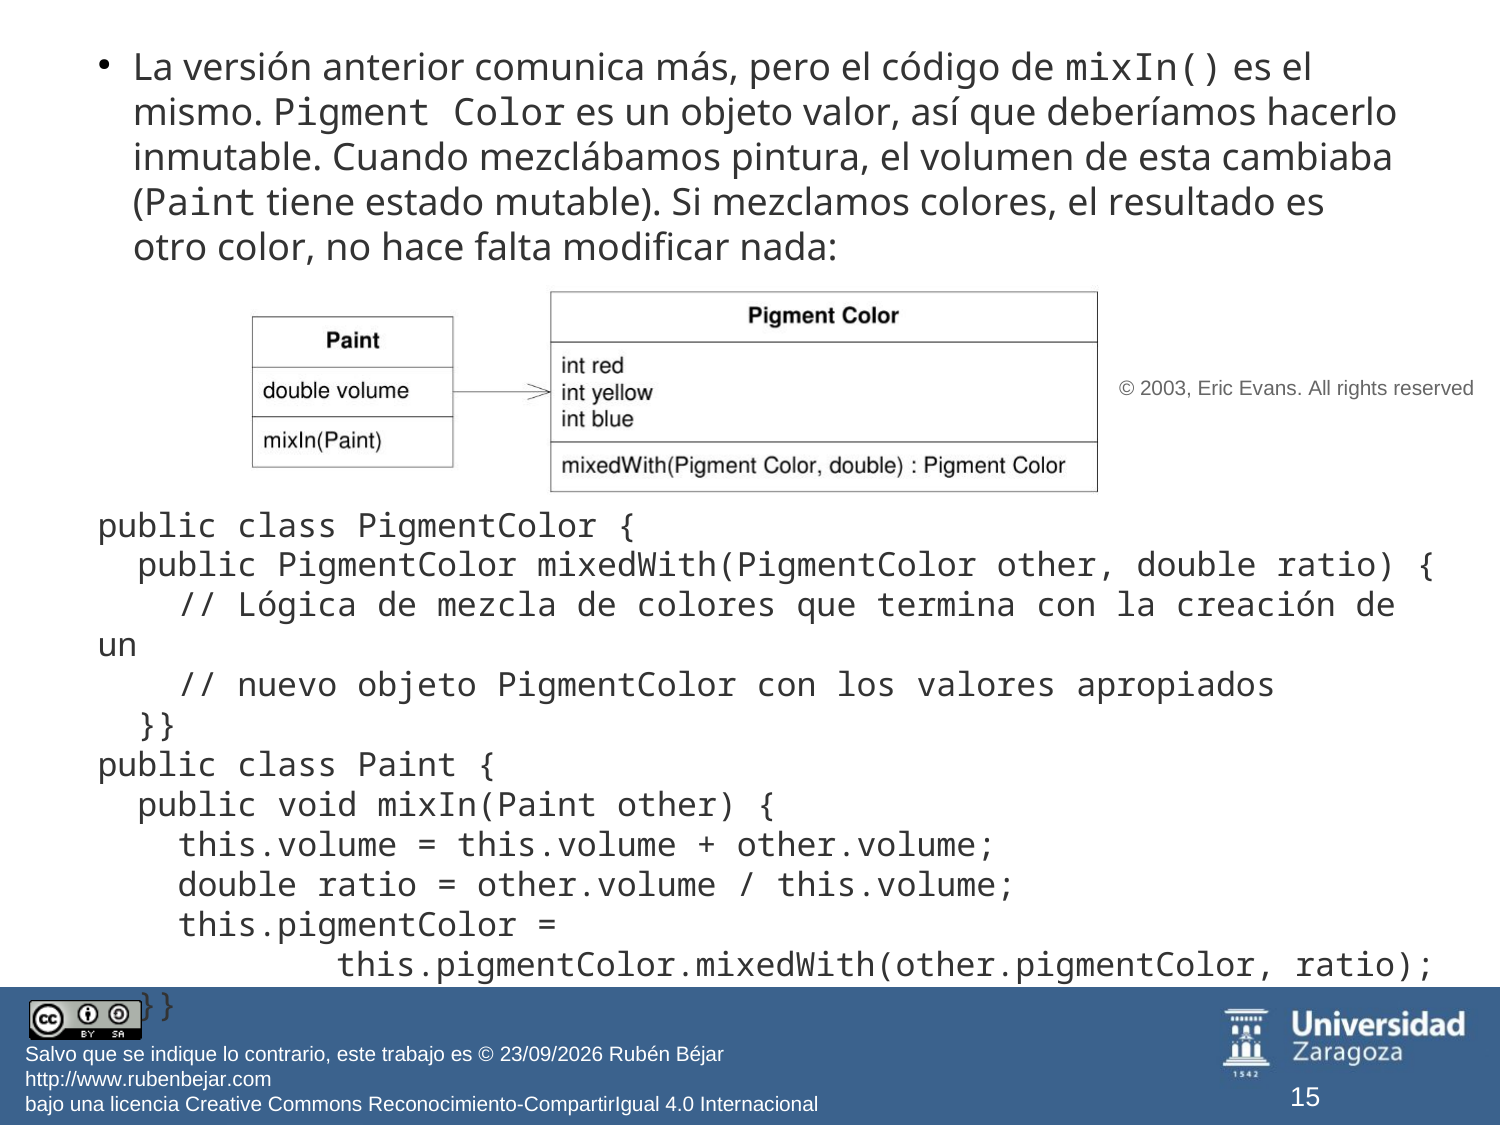

# La versión anterior comunica más, pero el código de mixIn() es el mismo. Pigment Color es un objeto valor, así que deberíamos hacerlo inmutable. Cuando mezclábamos pintura, el volumen de esta cambiaba (Paint tiene estado mutable). Si mezclamos colores, el resultado es otro color, no hace falta modificar nada:
© 2003, Eric Evans. All rights reserved
public class PigmentColor {
 public PigmentColor mixedWith(PigmentColor other, double ratio) {
 // Lógica de mezcla de colores que termina con la creación de un
 // nuevo objeto PigmentColor con los valores apropiados
 }}
public class Paint {
 public void mixIn(Paint other) {
 this.volume = this.volume + other.volume;
 double ratio = other.volume / this.volume;
 this.pigmentColor =
 			this.pigmentColor.mixedWith(other.pigmentColor, ratio);
 }}